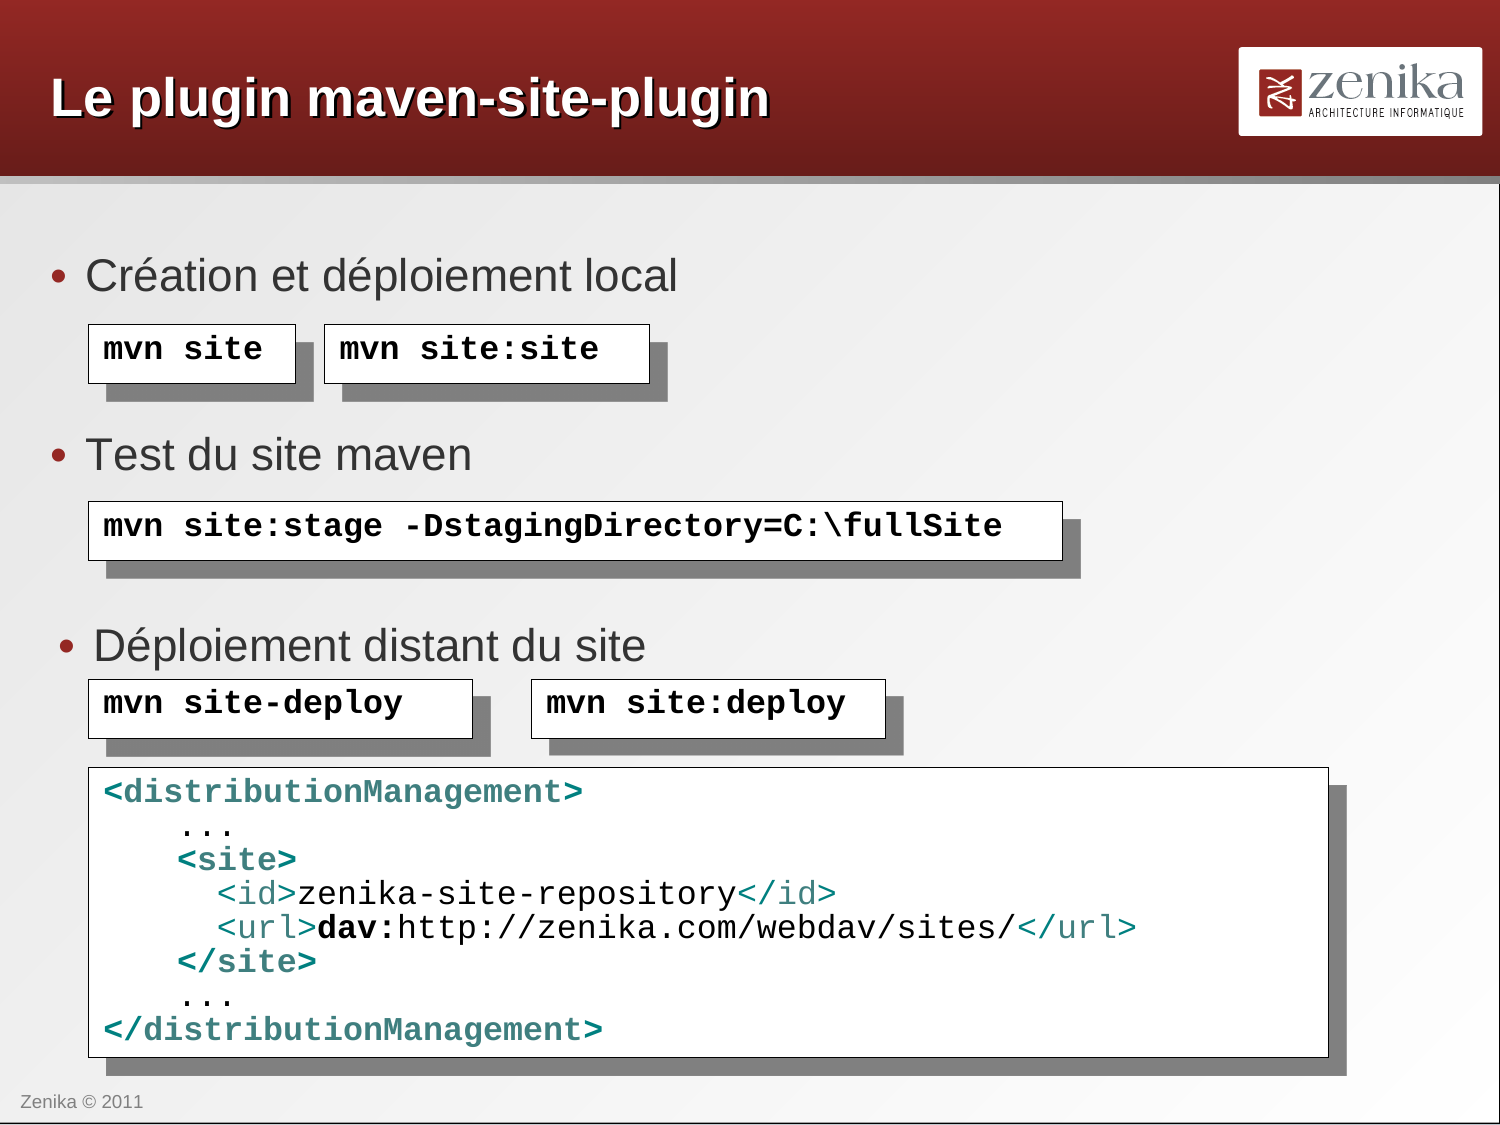

# Le plugin maven-site-plugin
Création et déploiement local
mvn site
mvn site:site
Test du site maven
mvn site:stage -DstagingDirectory=C:\fullSite
Déploiement distant du site
mvn site:deploy
mvn site-deploy
<distributionManagement>
	...
	<site>
	 <id>zenika-site-repository</id>
	 <url>dav:http://zenika.com/webdav/sites/</url>
	</site>
	...
</distributionManagement>